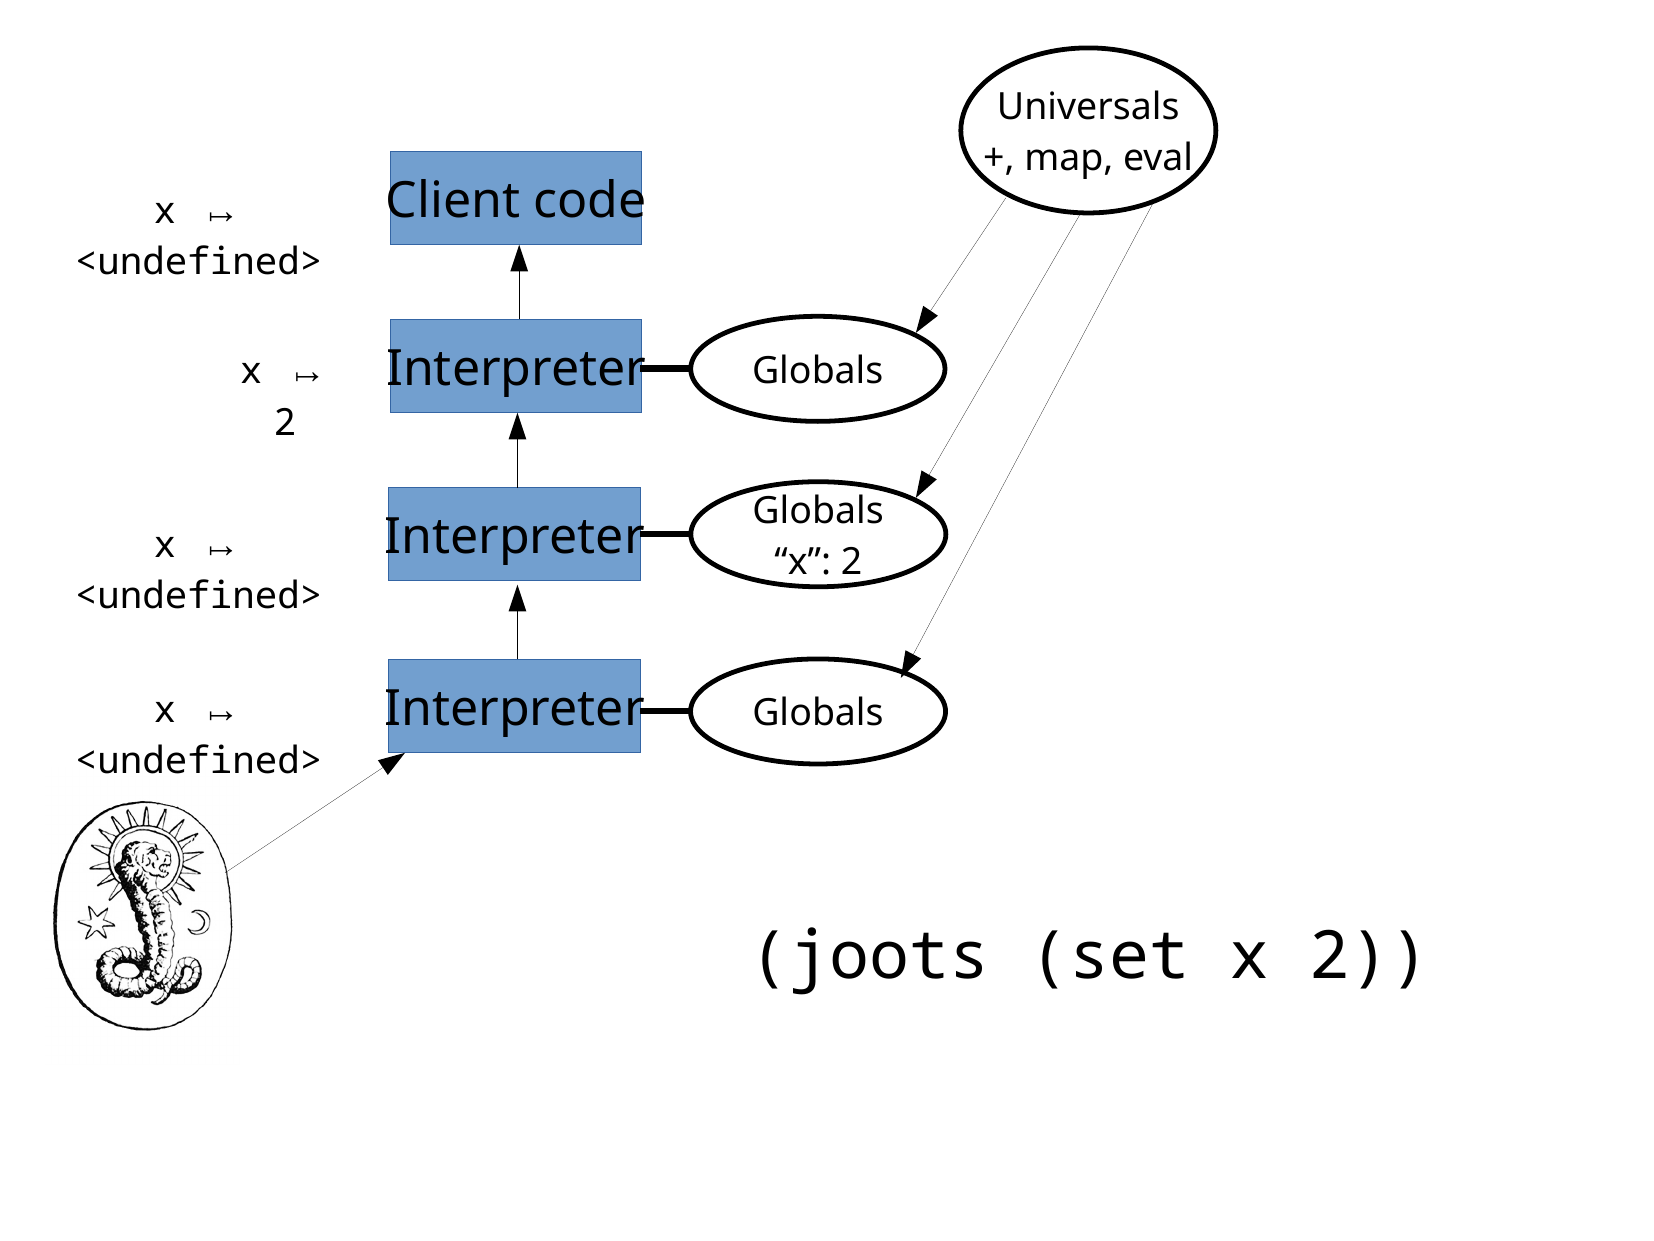

Universals
+, map, eval
Client code
x ↦ <undefined>
Globals
Interpreter
x ↦ 2
Globals
“x”: 2
Interpreter
x ↦ <undefined>
Globals
Interpreter
x ↦ <undefined>
(joots (set x 2))